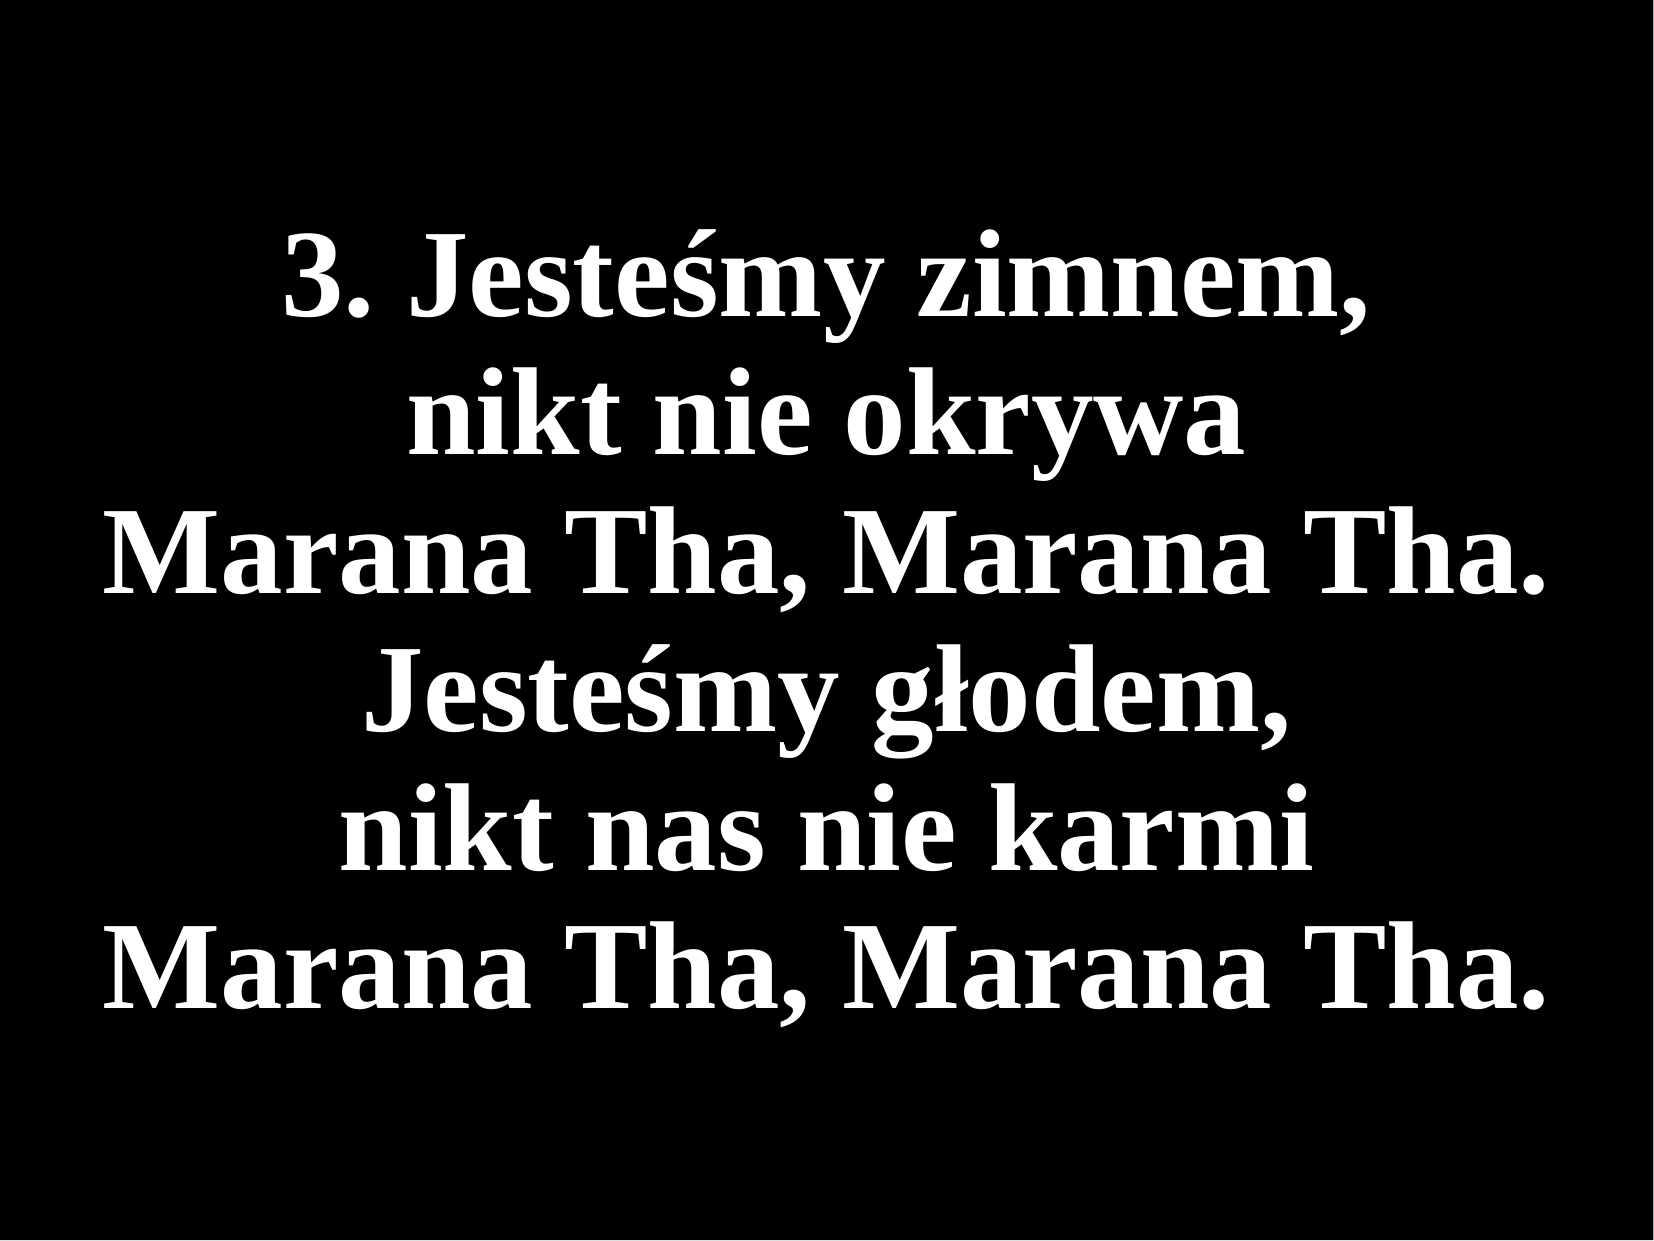

# 3. Jesteśmy zimnem, nikt nie okrywa Marana Tha, Marana Tha. Jesteśmy głodem, nikt nas nie karmi Marana Tha, Marana Tha.